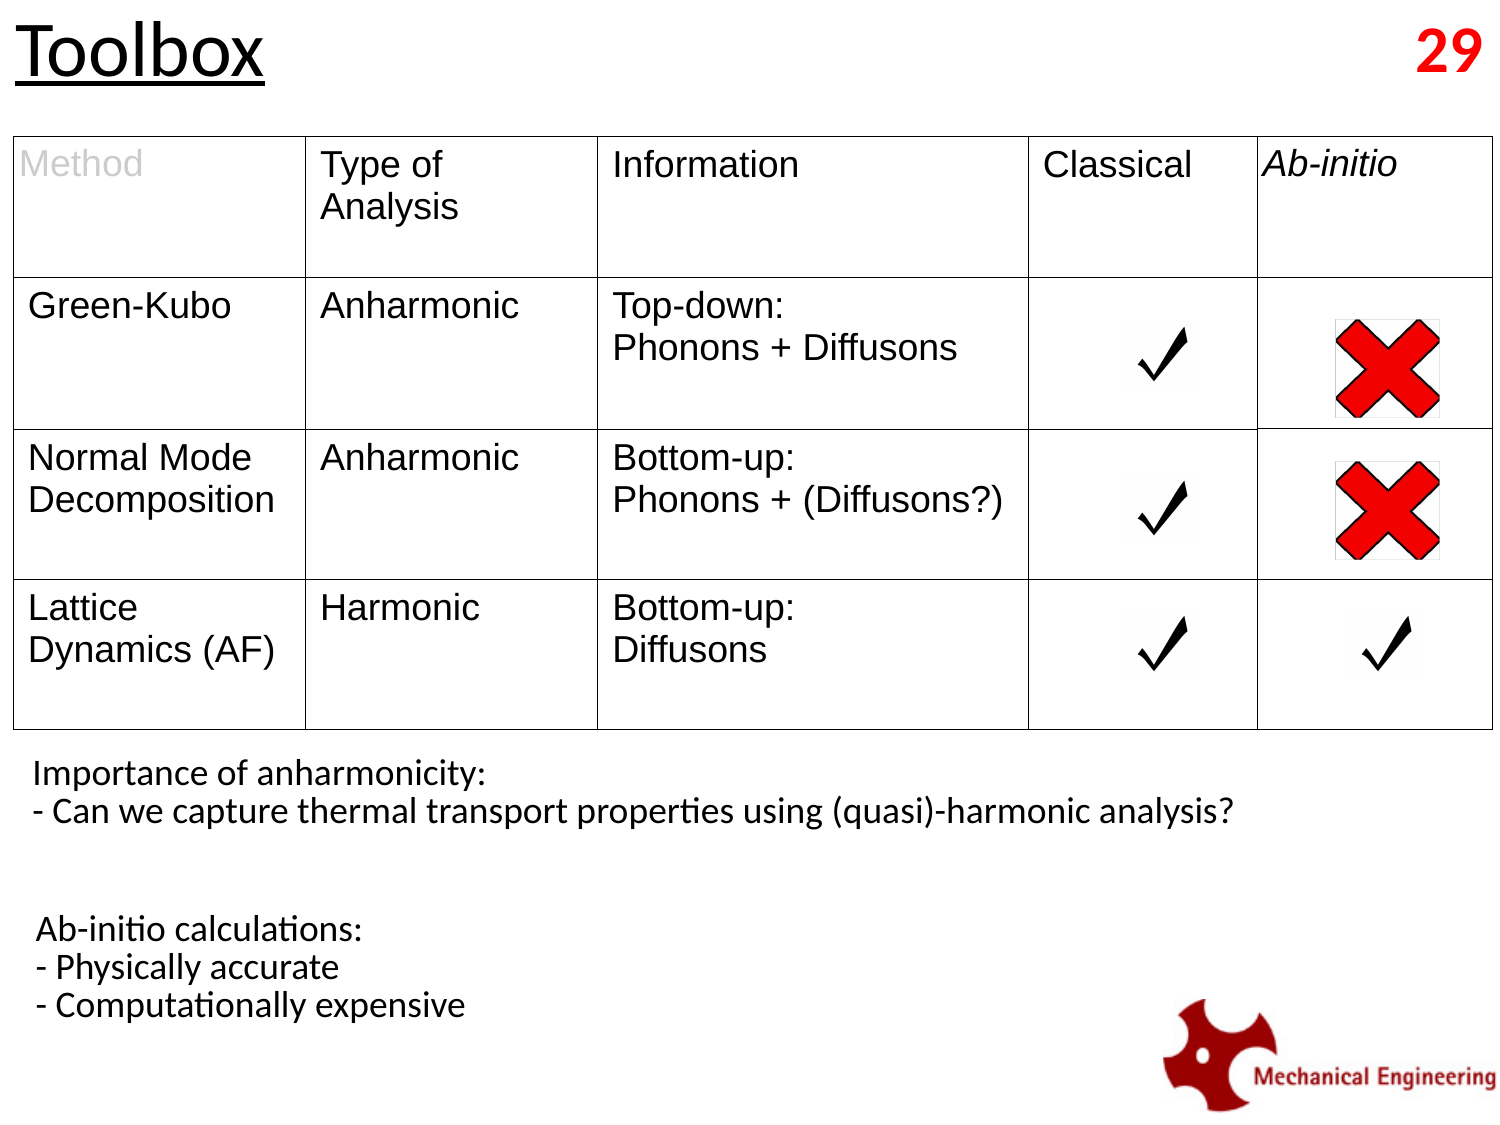

# Toolbox
29
| Method | Type of Analysis | Information | Classical | Ab-initio |
| --- | --- | --- | --- | --- |
| Green-Kubo | Anharmonic | Top-down: Phonons + Diffusons | | |
| Normal Mode Decomposition | Anharmonic | Bottom-up: Phonons + (Diffusons?) | | |
| Lattice Dynamics (AF) | Harmonic | Bottom-up: Diffusons | | |
Importance of anharmonicity:
- Can we capture thermal transport properties using (quasi)-harmonic analysis?
Ab-initio calculations:
- Physically accurate
- Computationally expensive